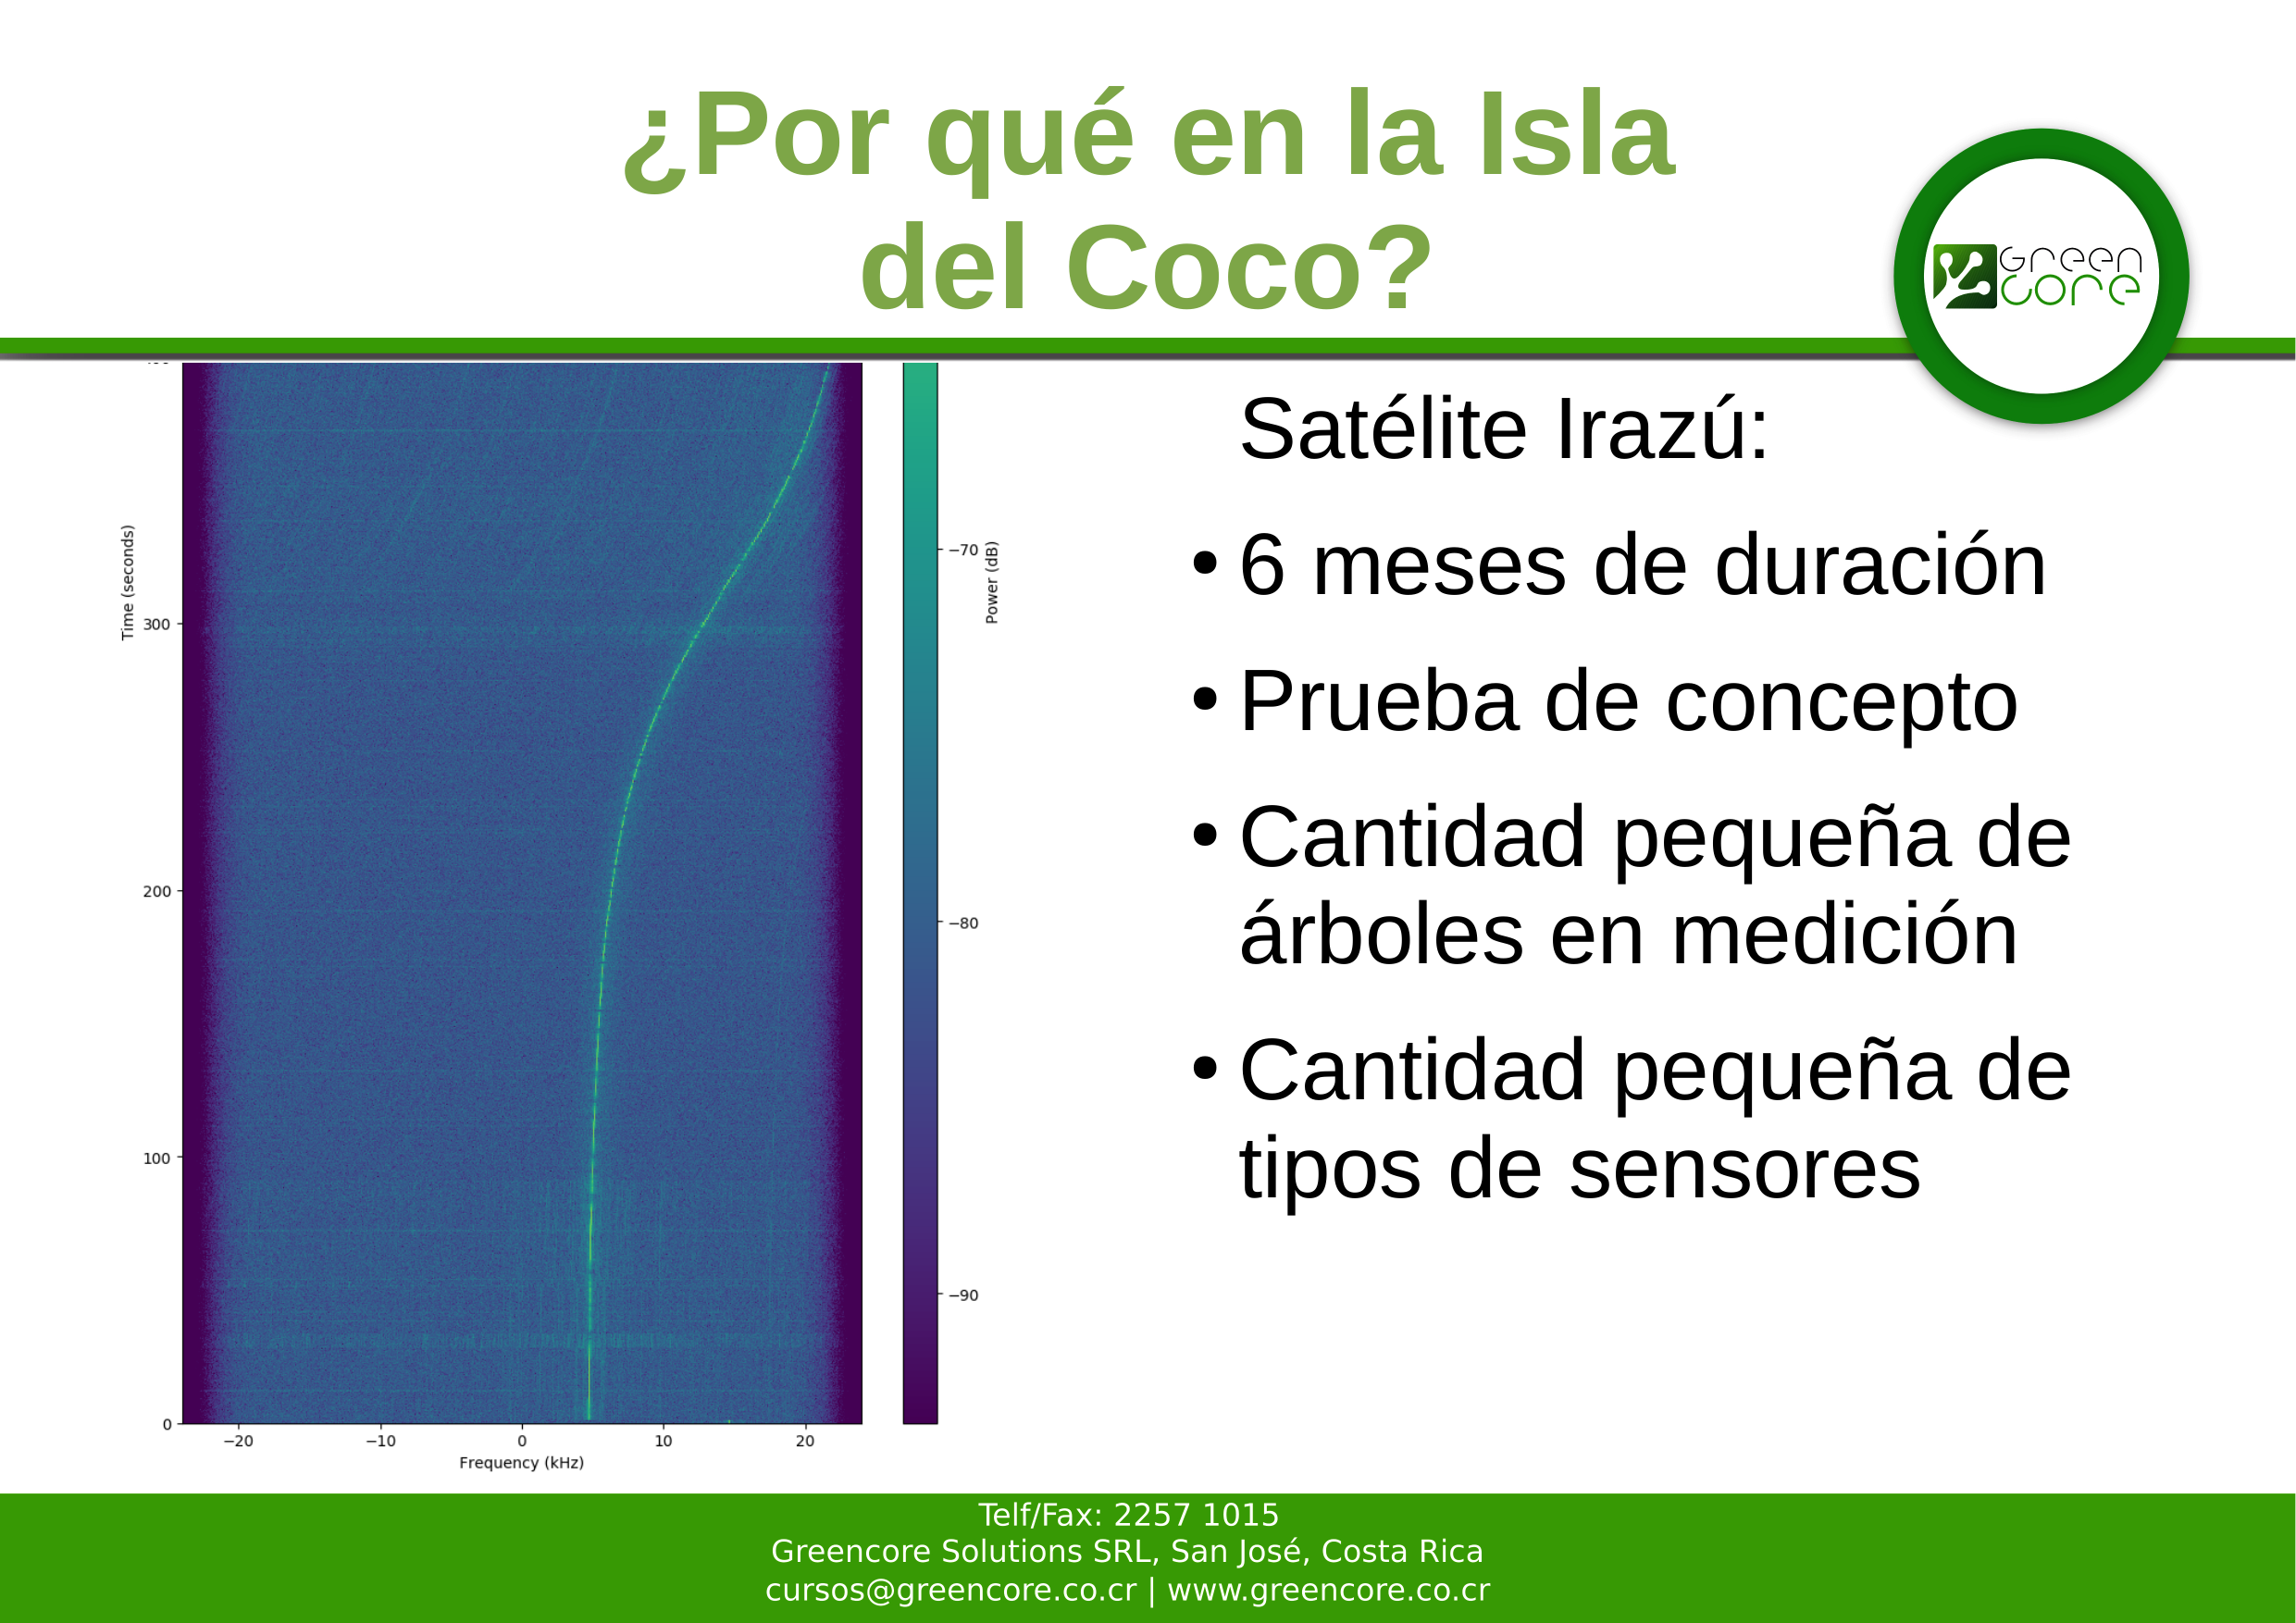

# ¿Por qué en la Isla del Coco?
Satélite Irazú:
6 meses de duración
Prueba de concepto
Cantidad pequeña de árboles en medición
Cantidad pequeña de tipos de sensores